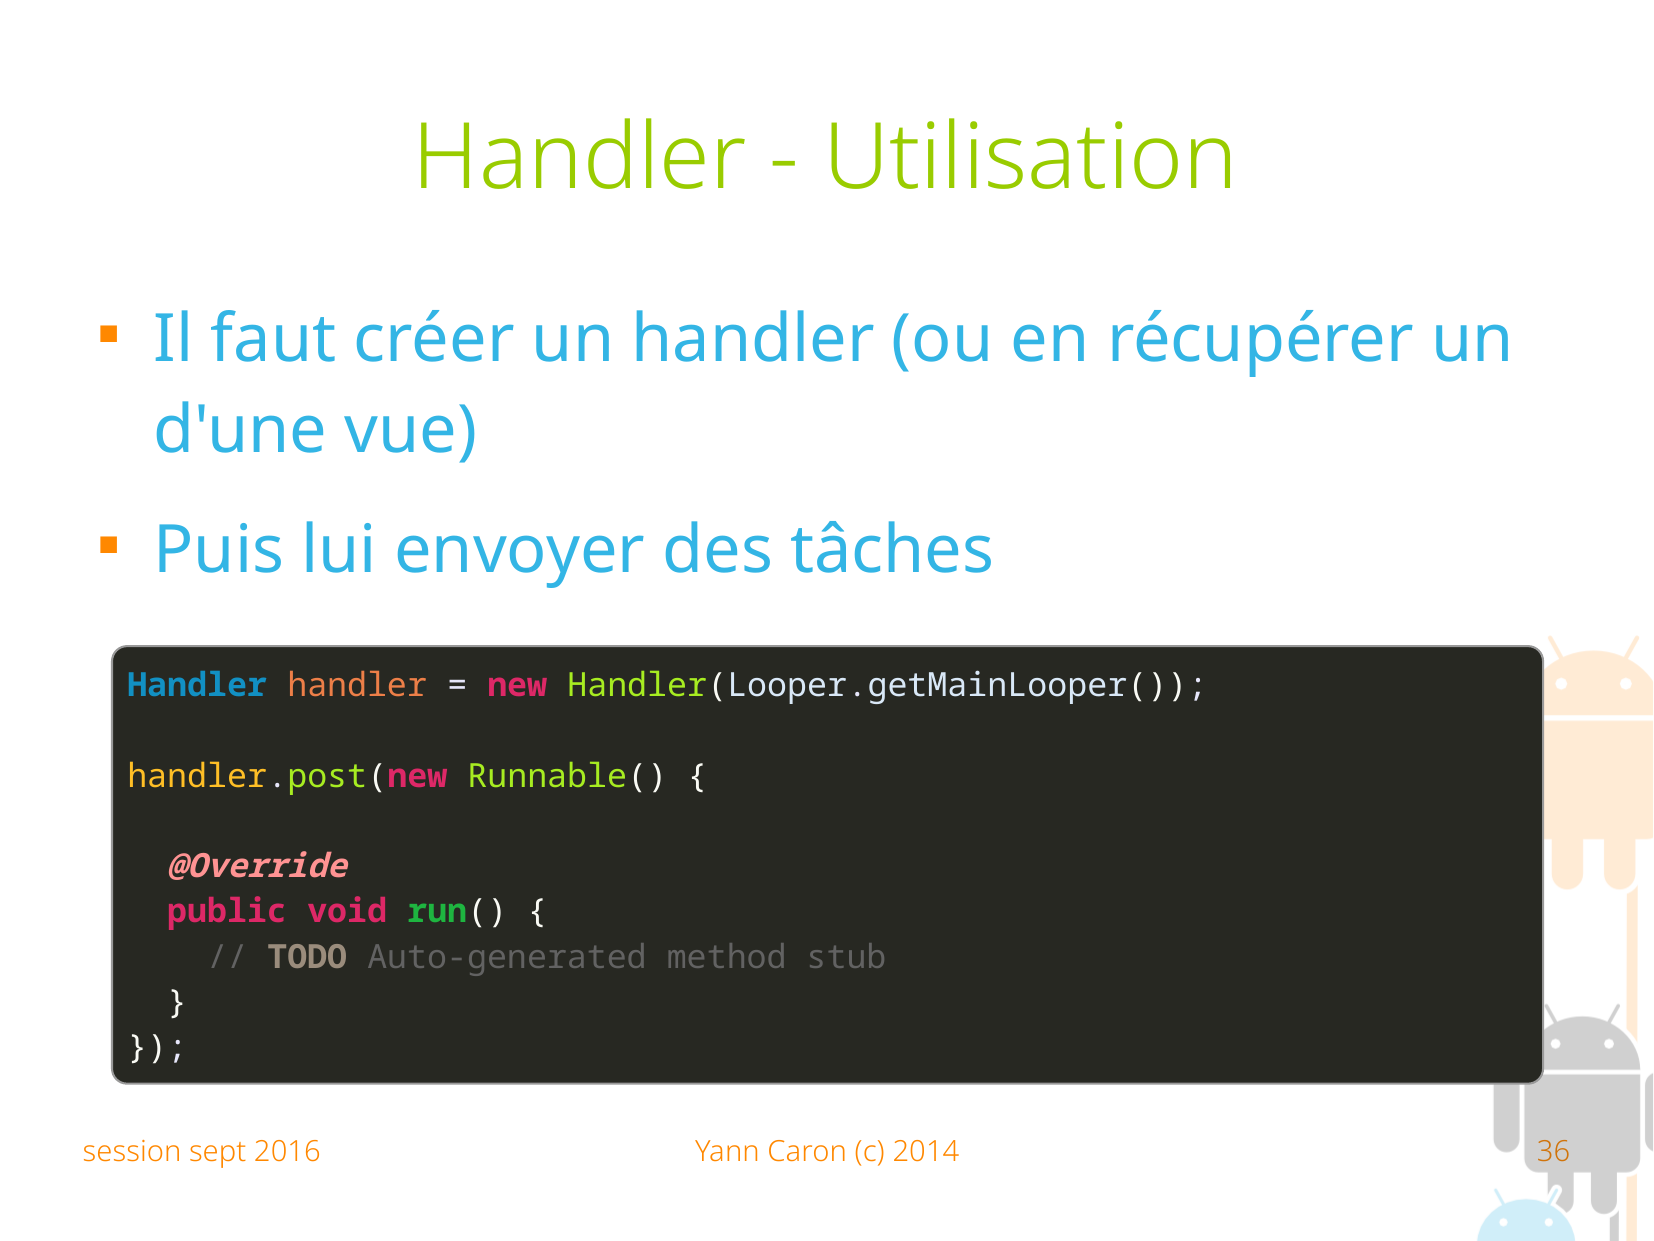

# Handler - Utilisation
Il faut créer un handler (ou en récupérer un d'une vue)
Puis lui envoyer des tâches
Handler handler = new Handler(Looper.getMainLooper());
handler.post(new Runnable() {
 @Override
 public void run() {
 // TODO Auto-generated method stub
 }
});
session sept 2016
Yann Caron (c) 2014
36